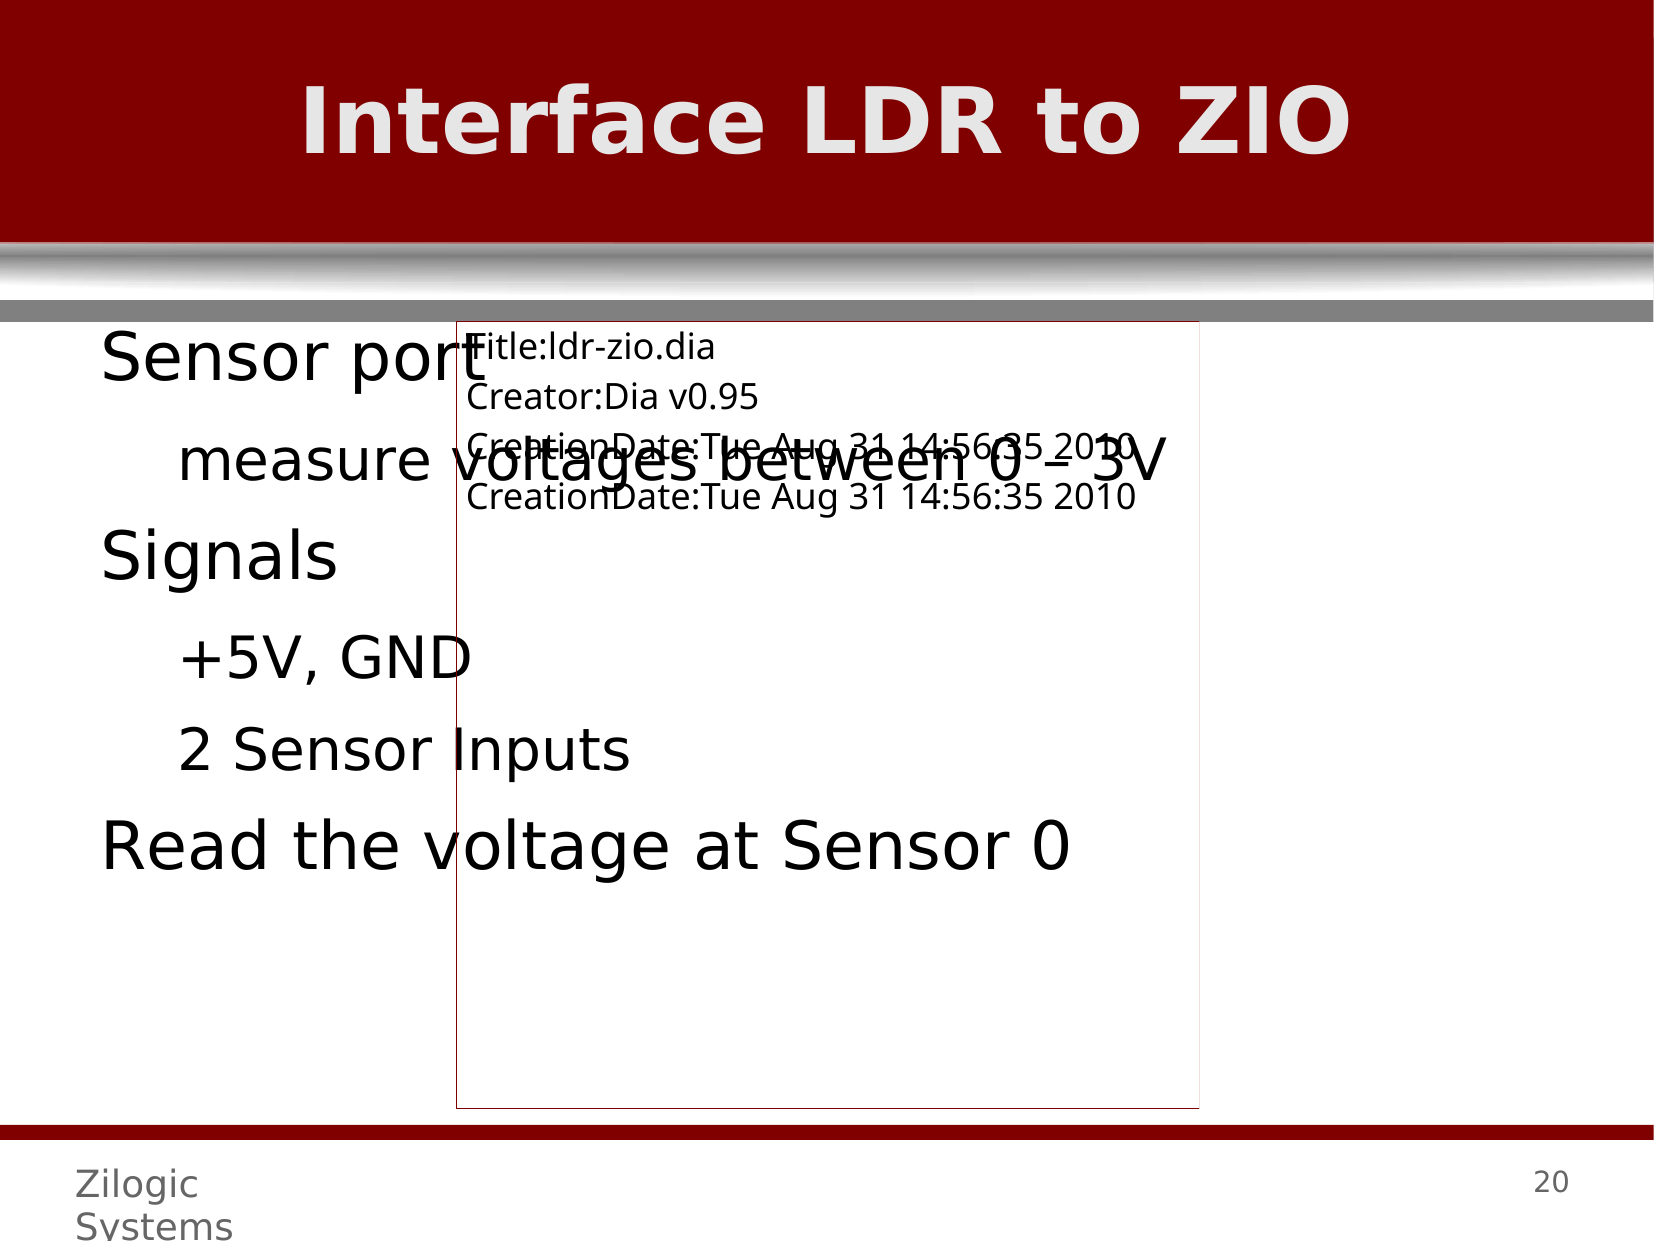

# Interface LDR to ZIO
Sensor port
measure voltages between 0 – 3V
Signals
+5V, GND
2 Sensor Inputs
Read the voltage at Sensor 0
20